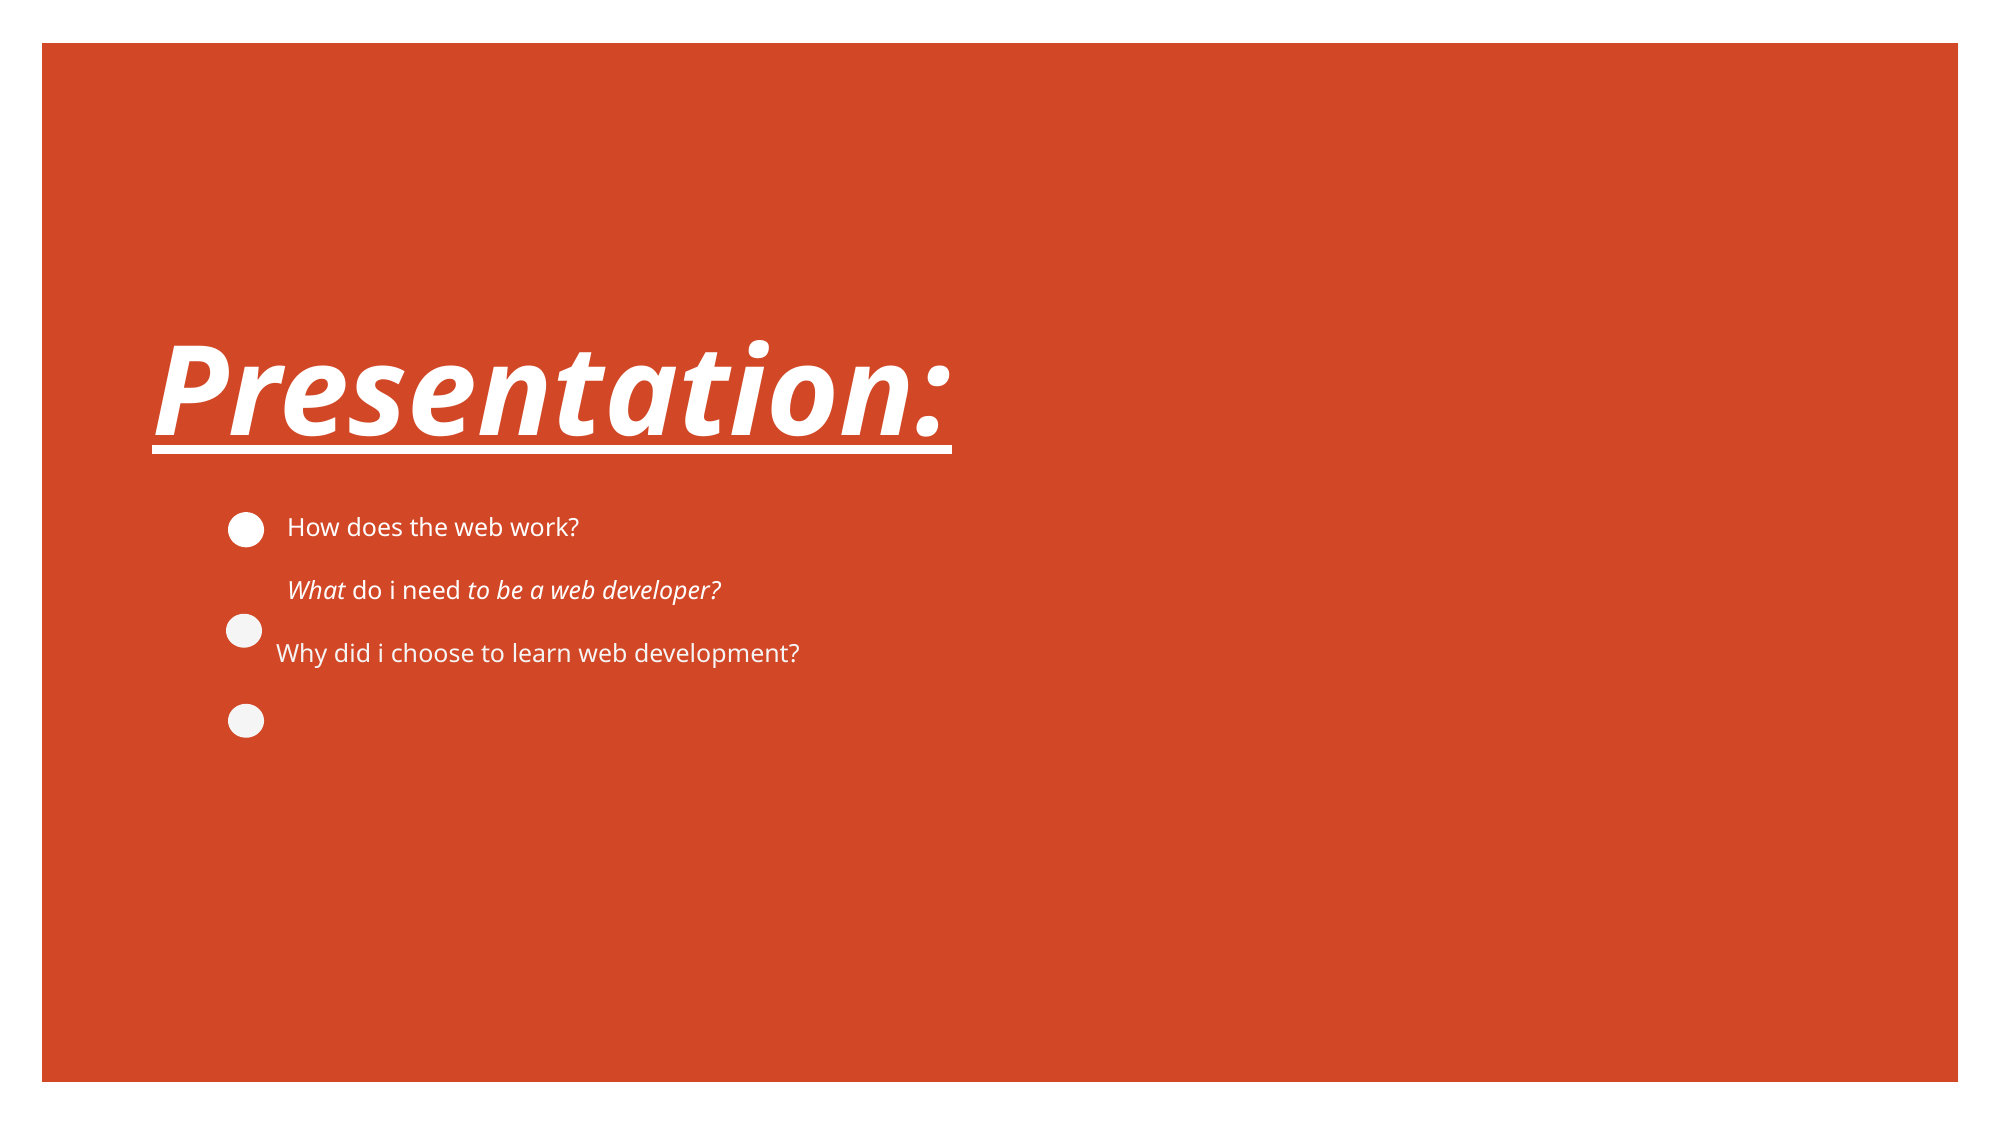

# Presentation:
 How does the web work?
 What do i need to be a web developer?
 Why did i choose to learn web development?